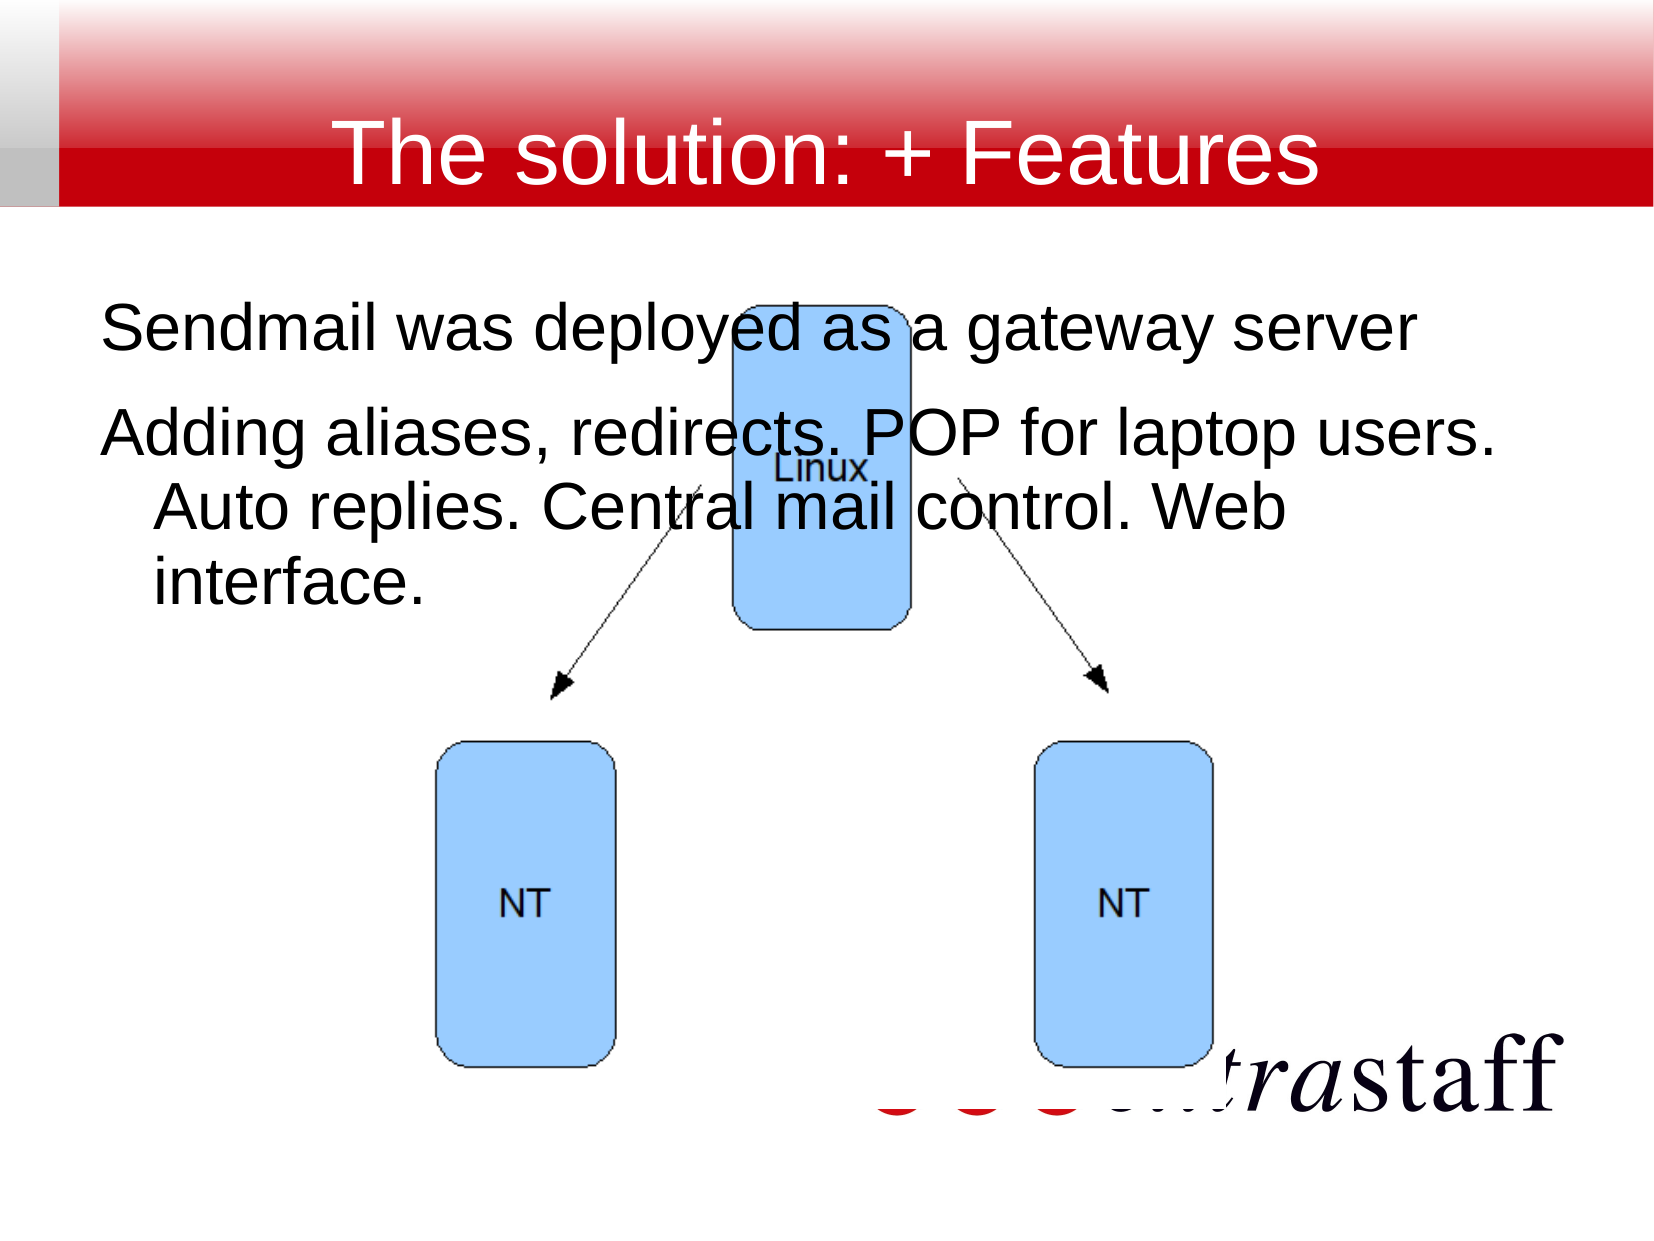

# The solution: + Features
Sendmail was deployed as a gateway server
Adding aliases, redirects. POP for laptop users. Auto replies. Central mail control. Web interface.